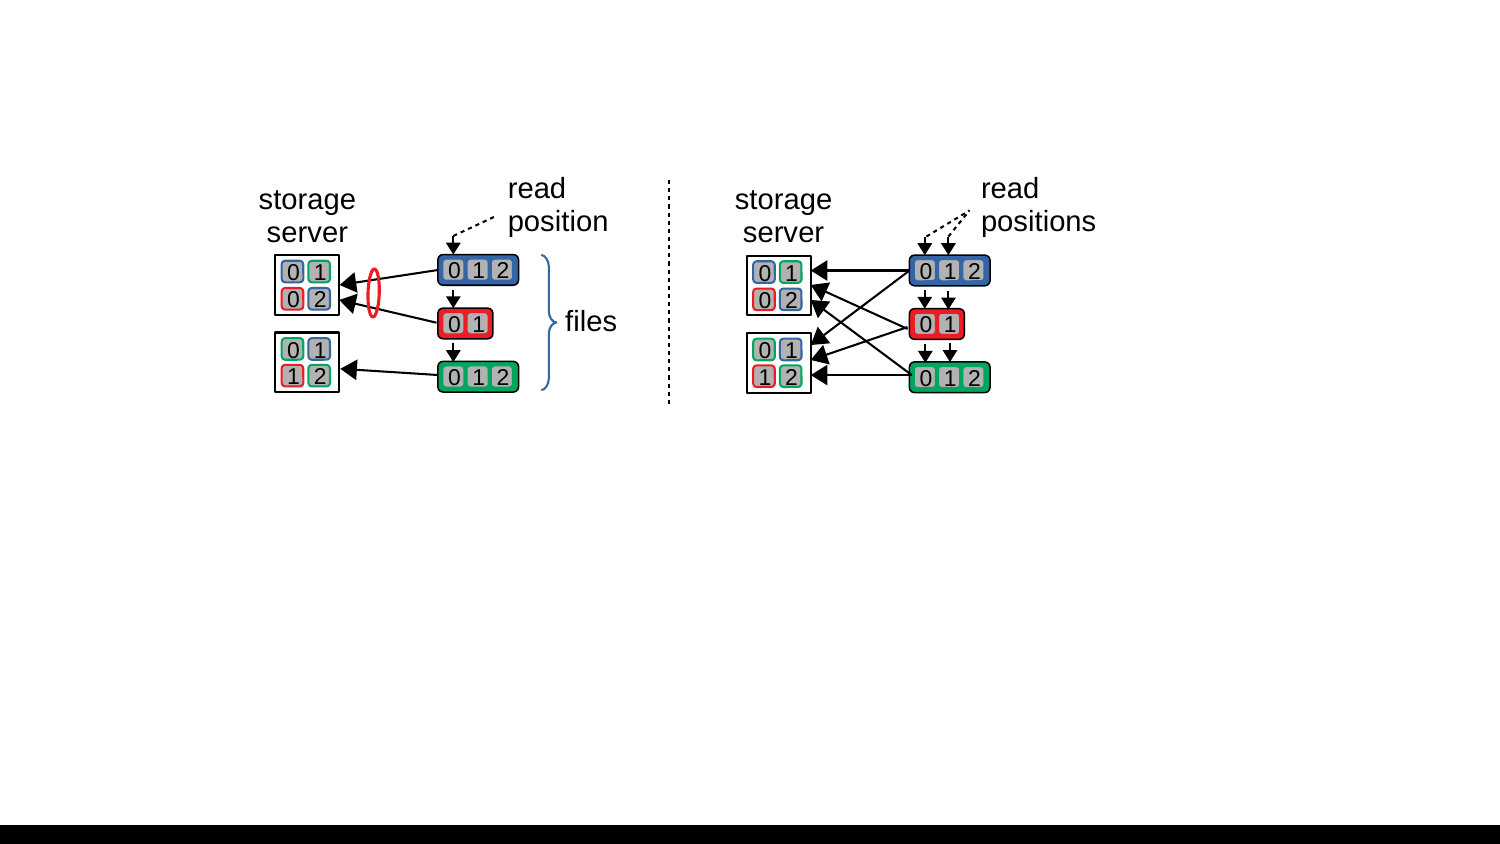

read position
read positions
storage
server
storage
server
0
1
2
0
1
2
0
1
0
1
0
2
0
2
files
0
1
0
1
0
1
0
1
0
1
2
1
2
1
2
0
1
2